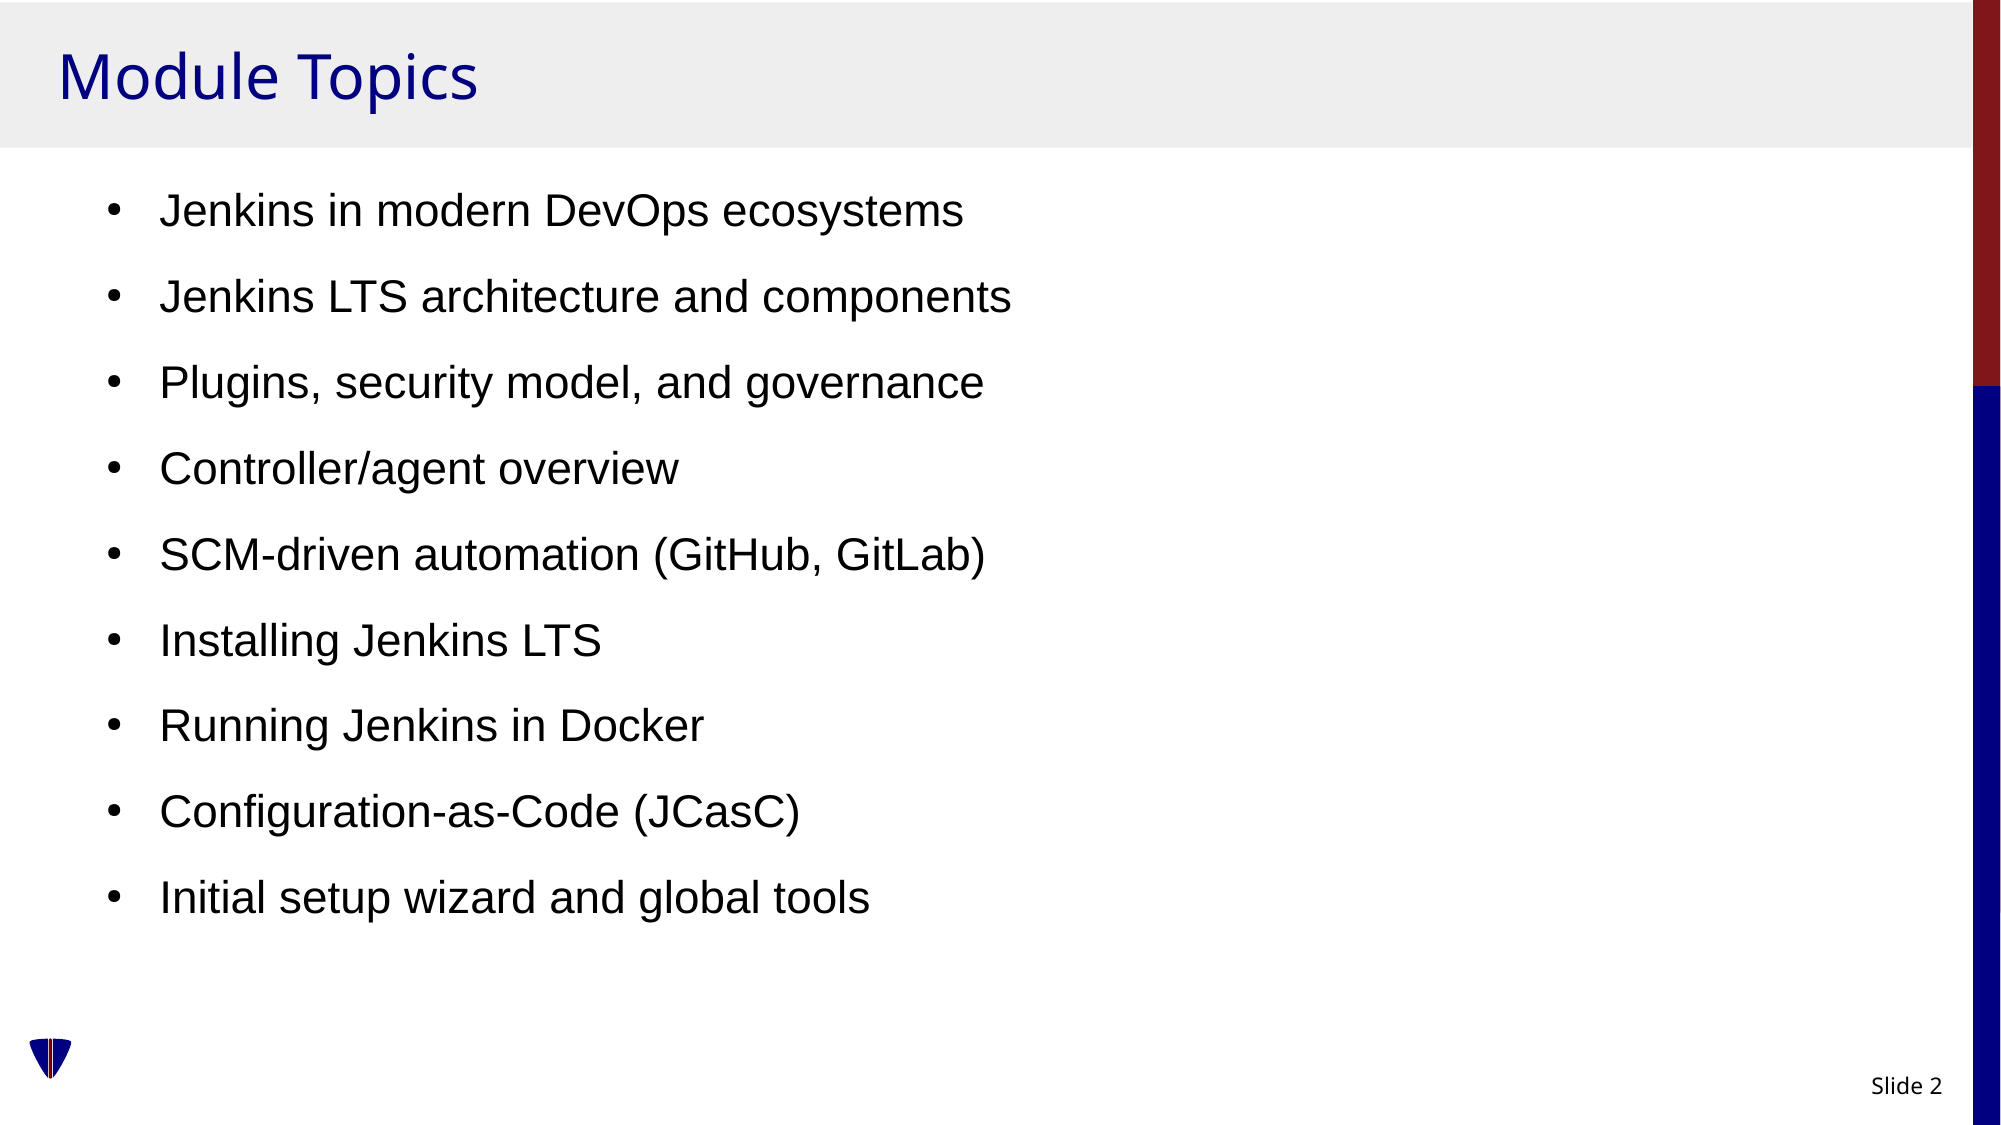

# Module Topics
Jenkins in modern DevOps ecosystems
Jenkins LTS architecture and components
Plugins, security model, and governance
Controller/agent overview
SCM-driven automation (GitHub, GitLab)
Installing Jenkins LTS
Running Jenkins in Docker
Configuration-as-Code (JCasC)
Initial setup wizard and global tools